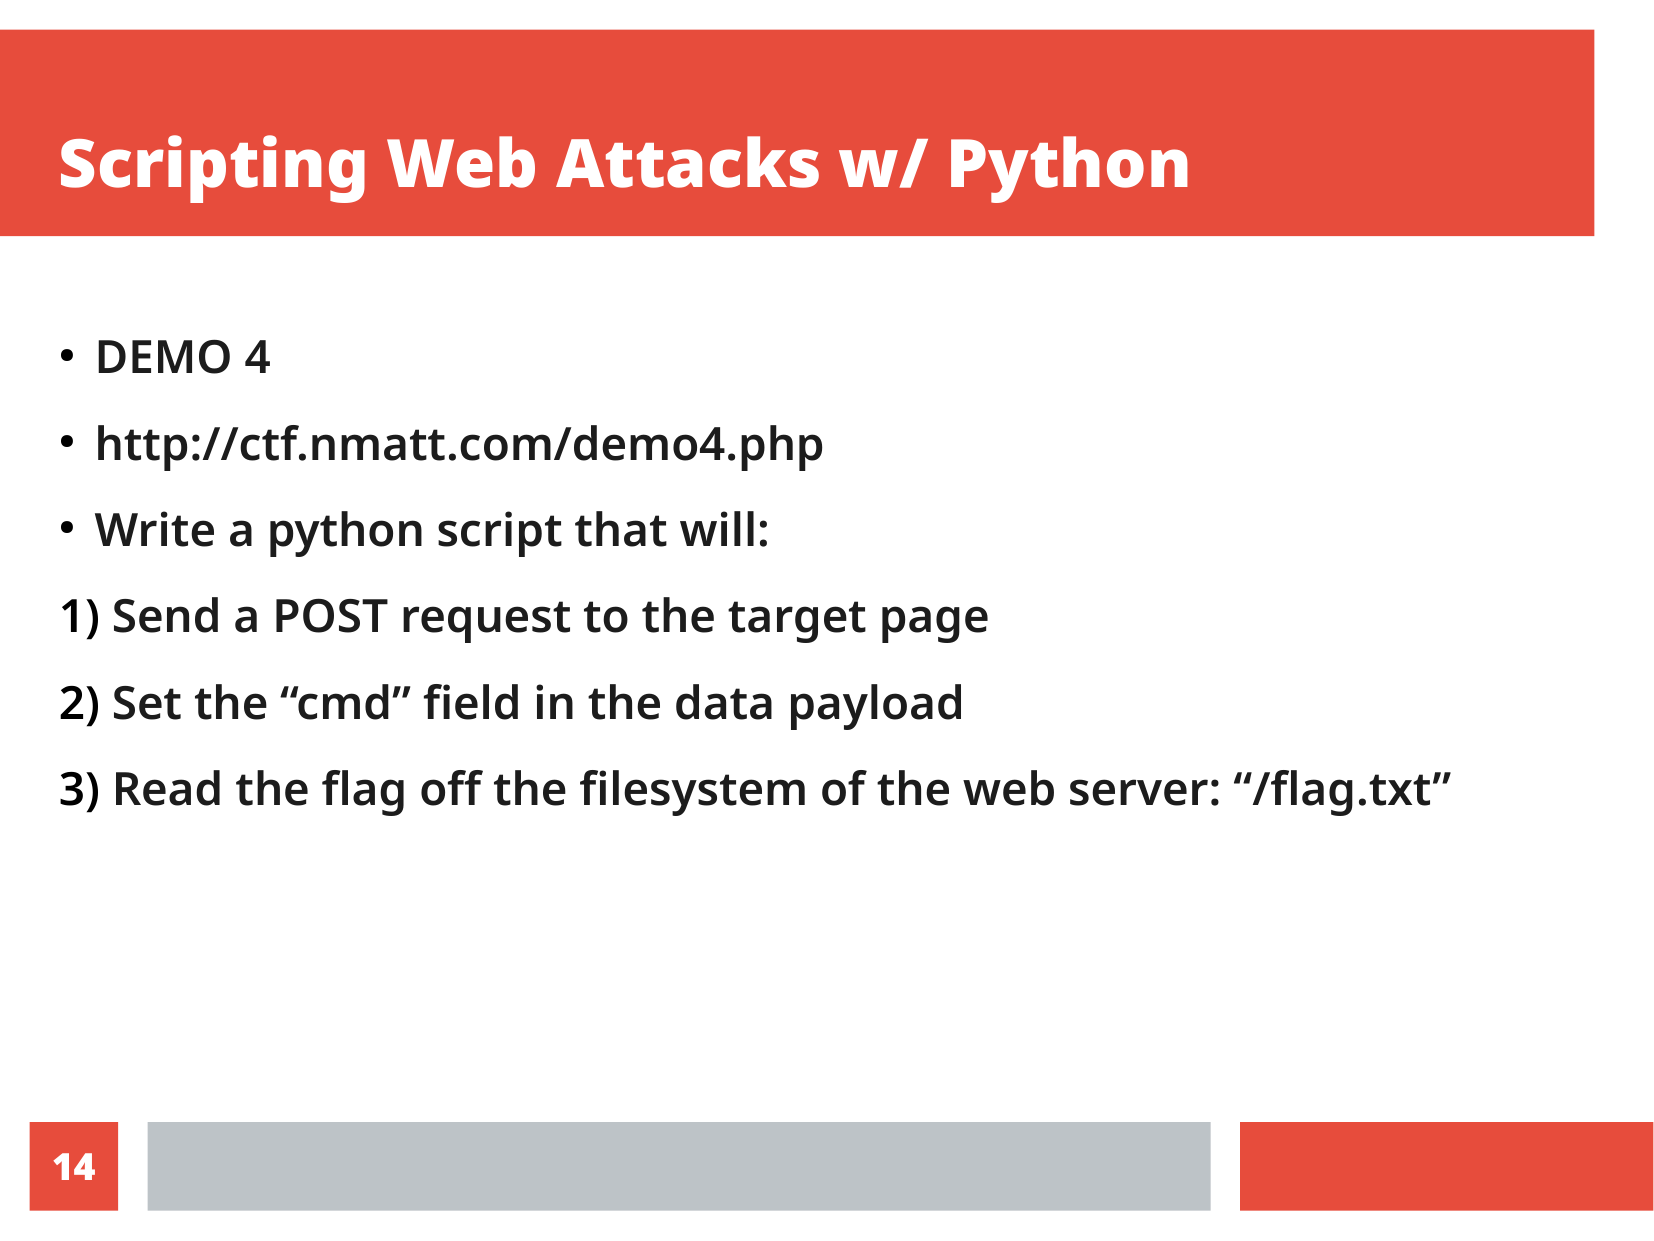

# Scripting Web Attacks w/ Python
DEMO 4
http://ctf.nmatt.com/demo4.php
Write a python script that will:
 Send a POST request to the target page
 Set the “cmd” field in the data payload
 Read the flag off the filesystem of the web server: “/flag.txt”
14